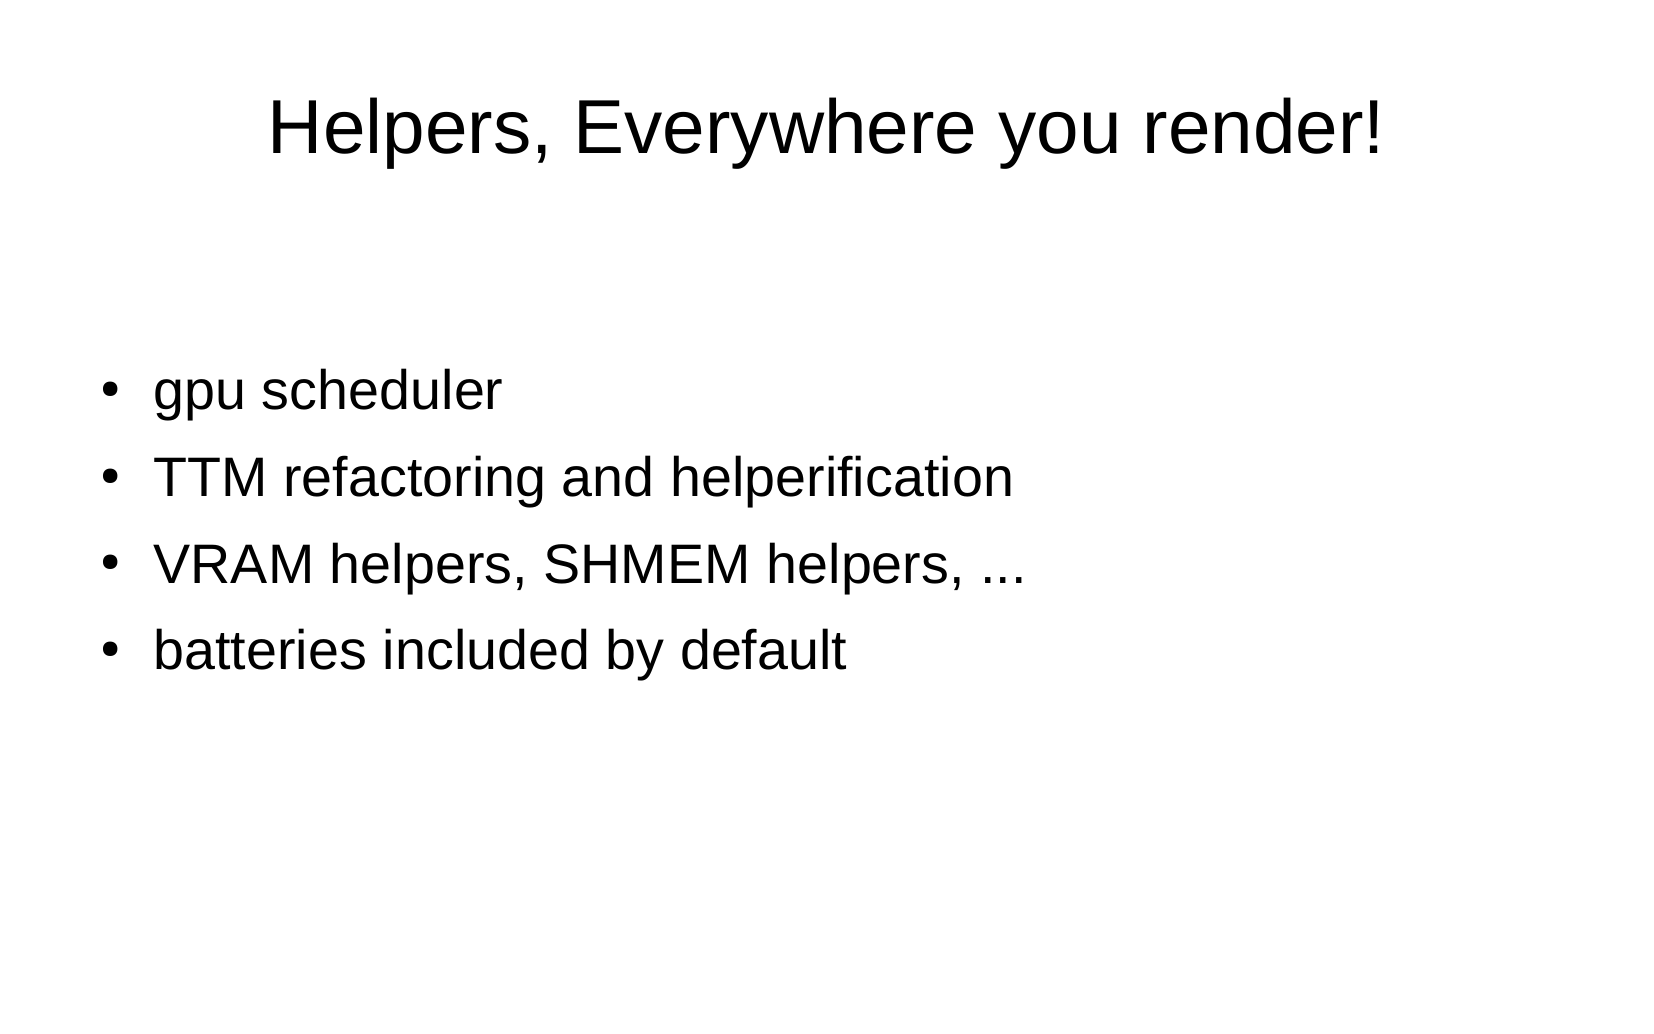

# Helpers, Everywhere you render!
gpu scheduler
TTM refactoring and helperification
VRAM helpers, SHMEM helpers, ...
batteries included by default